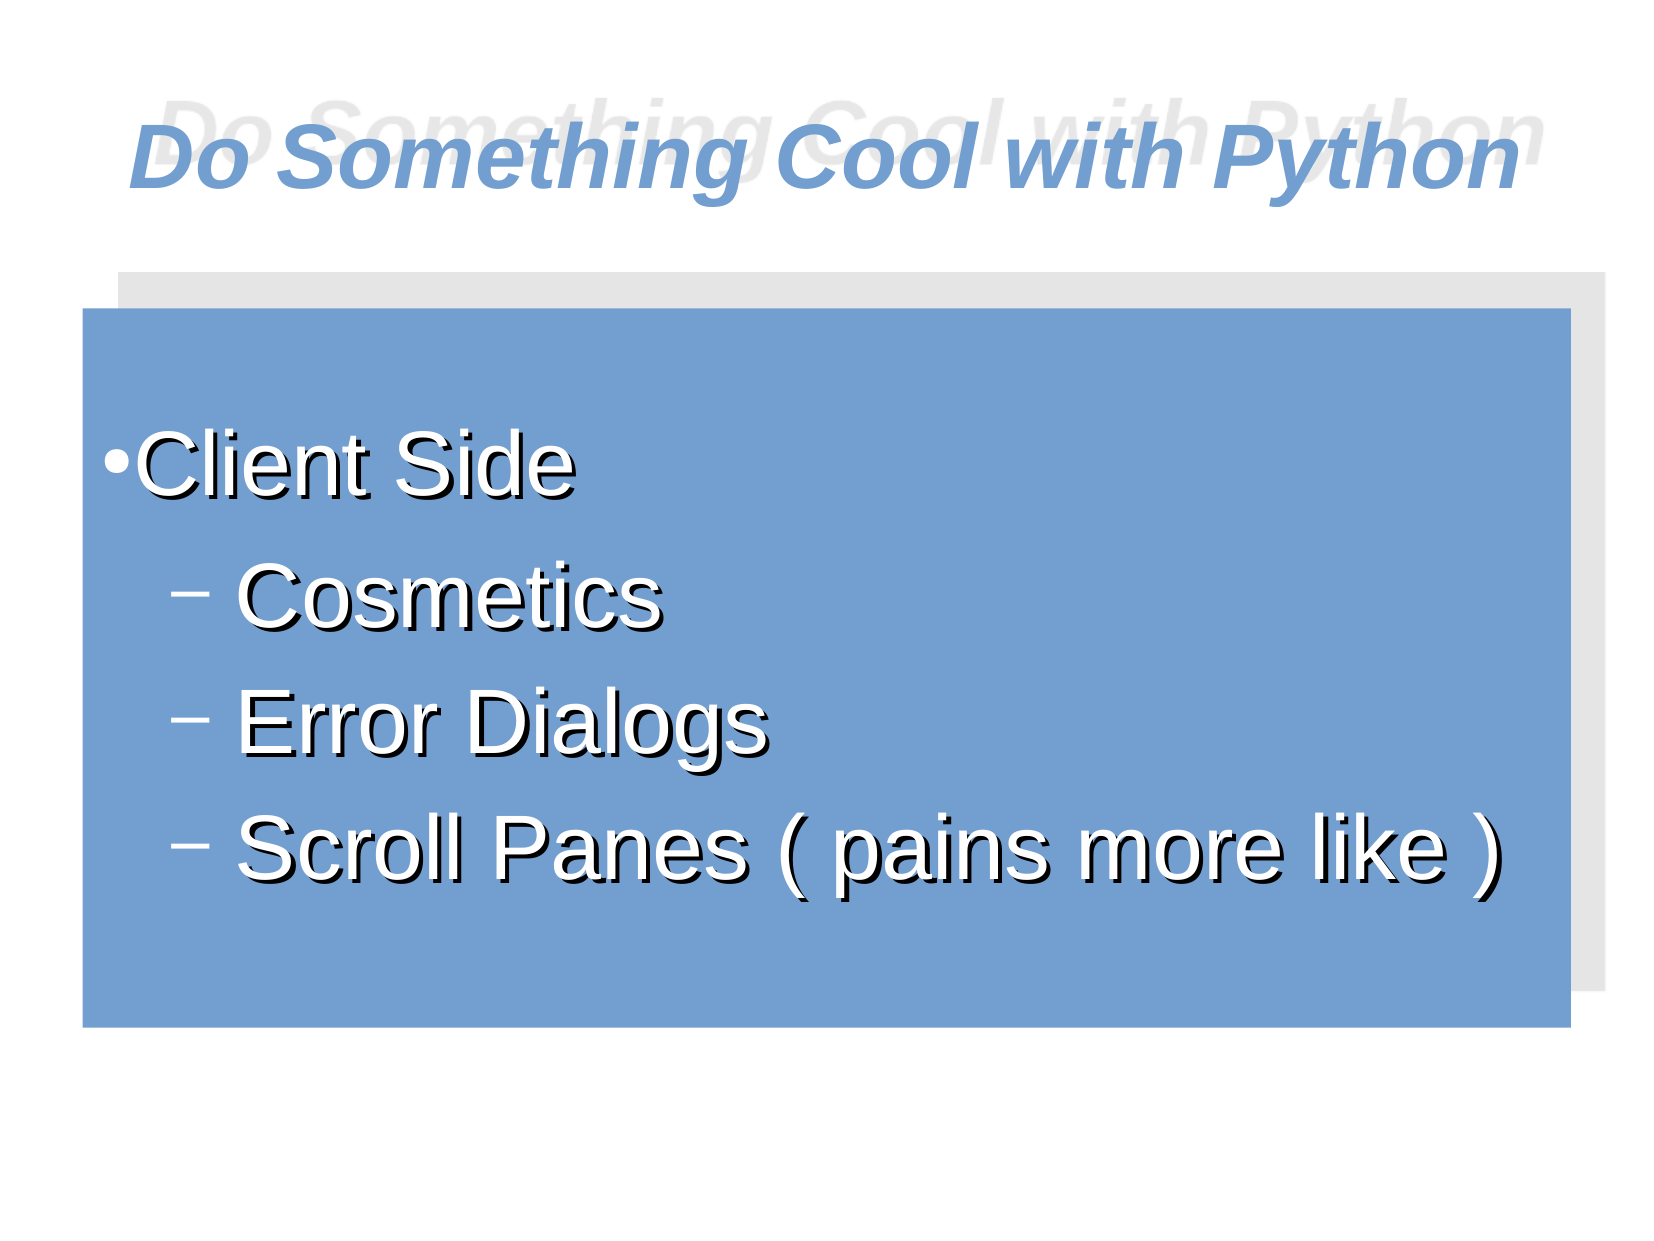

# Do Something Cool with Python
Client Side
 Cosmetics
 Error Dialogs
 Scroll Panes ( pains more like )